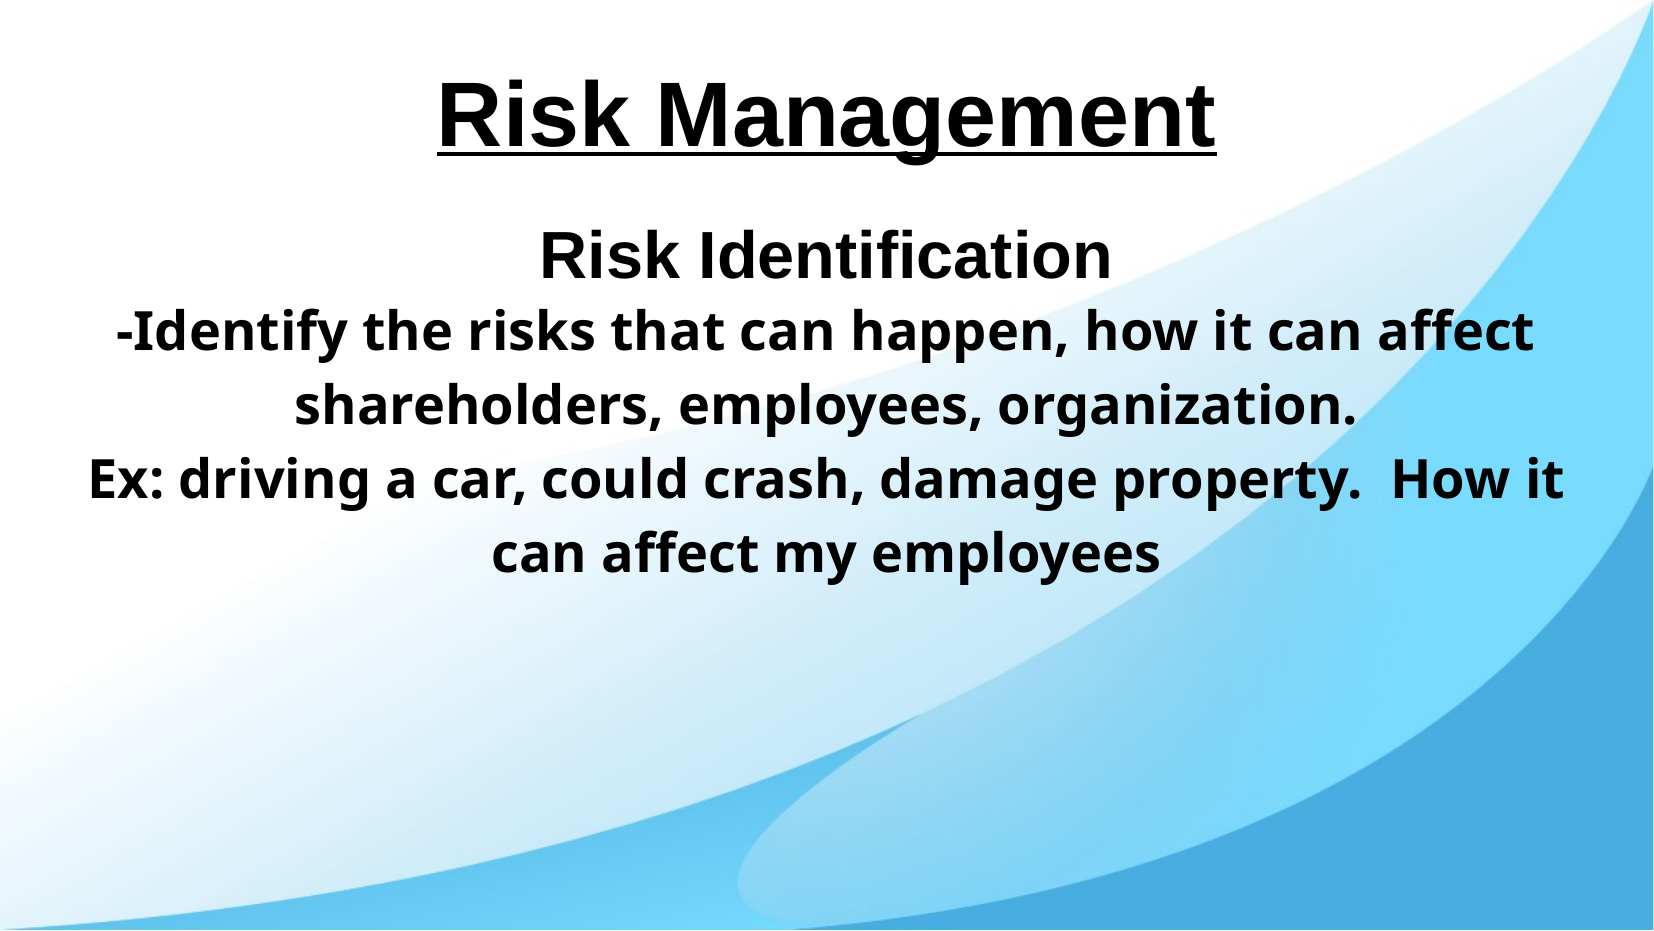

# Risk Management
Risk Identification
-Identify the risks that can happen, how it can affect shareholders, employees, organization.
Ex: driving a car, could crash, damage property.  How it can affect my employees